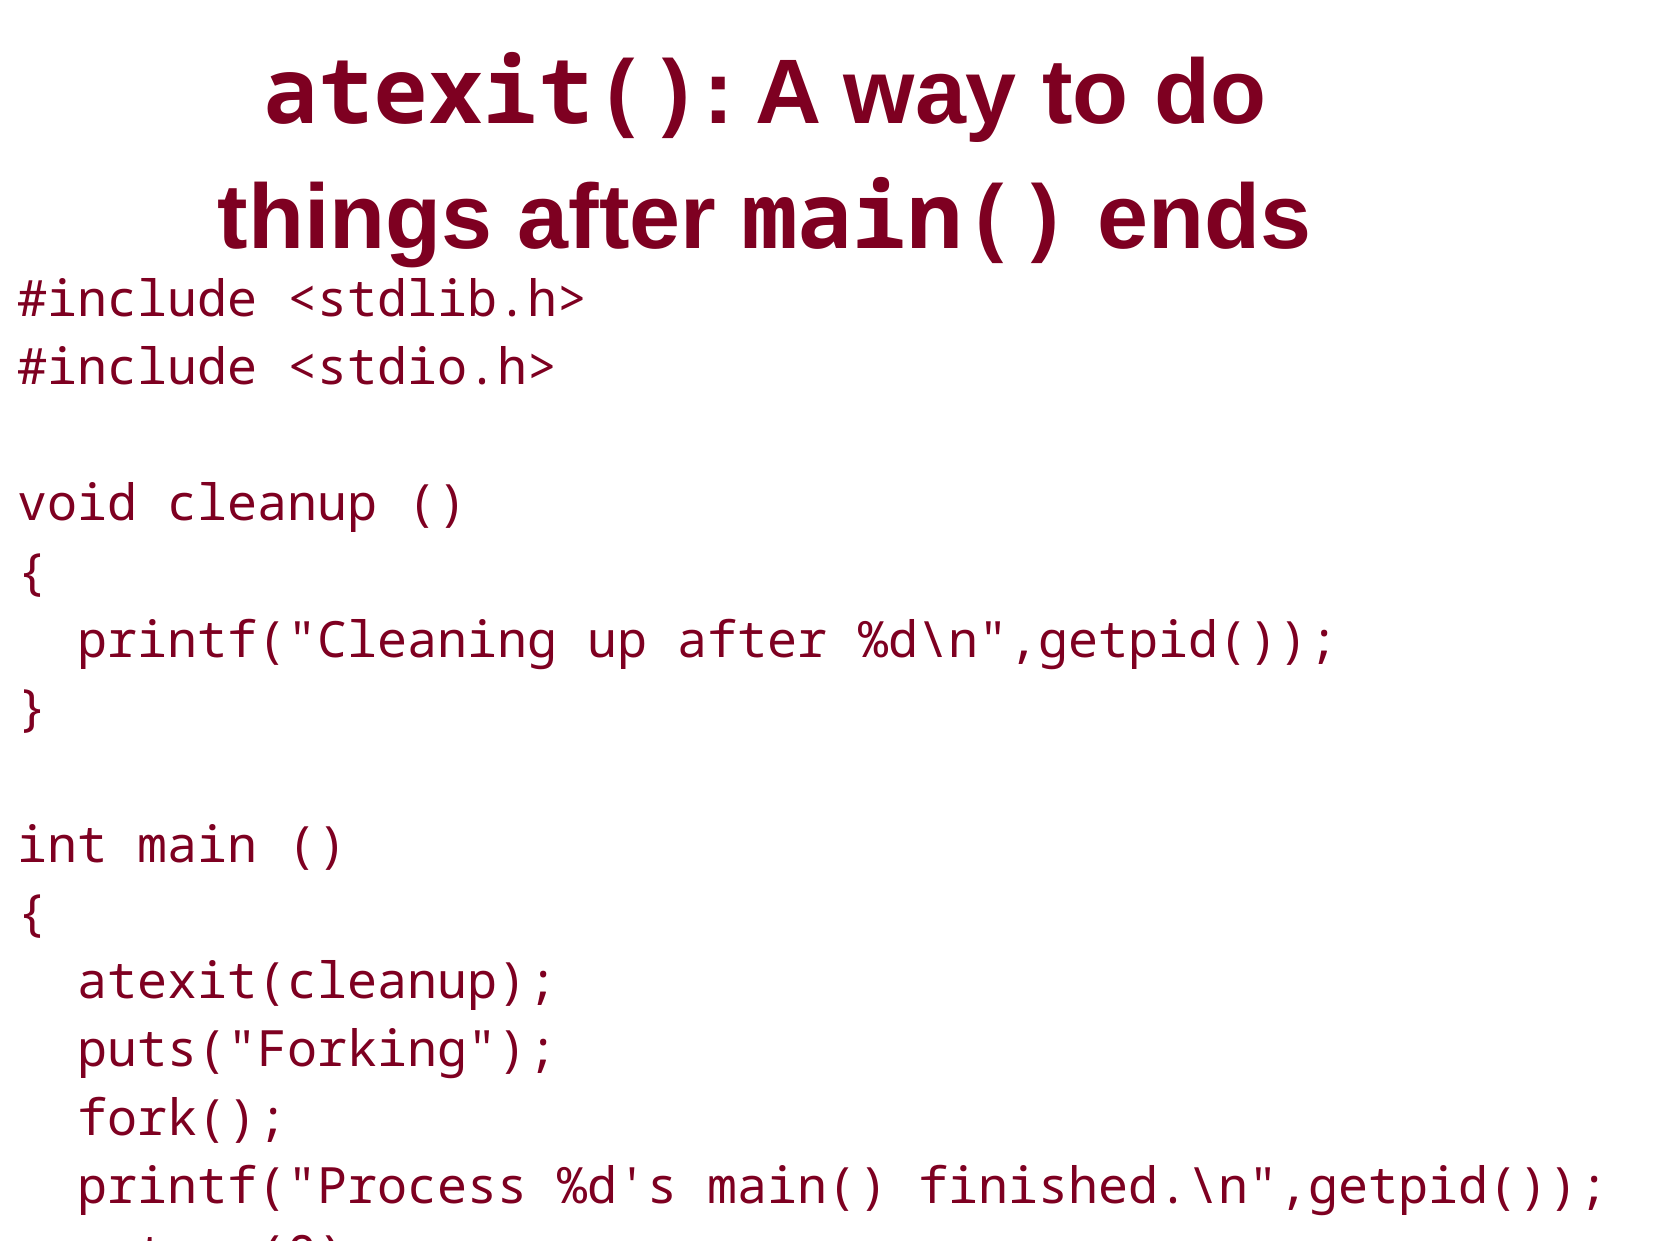

# atexit(): A way to do things after main() ends
#include <stdlib.h>
#include <stdio.h>
void cleanup ()
{
 printf("Cleaning up after %d\n",getpid());
}
int main ()
{
 atexit(cleanup);
 puts("Forking");
 fork();
 printf("Process %d's main() finished.\n",getpid());
 return(0);
}